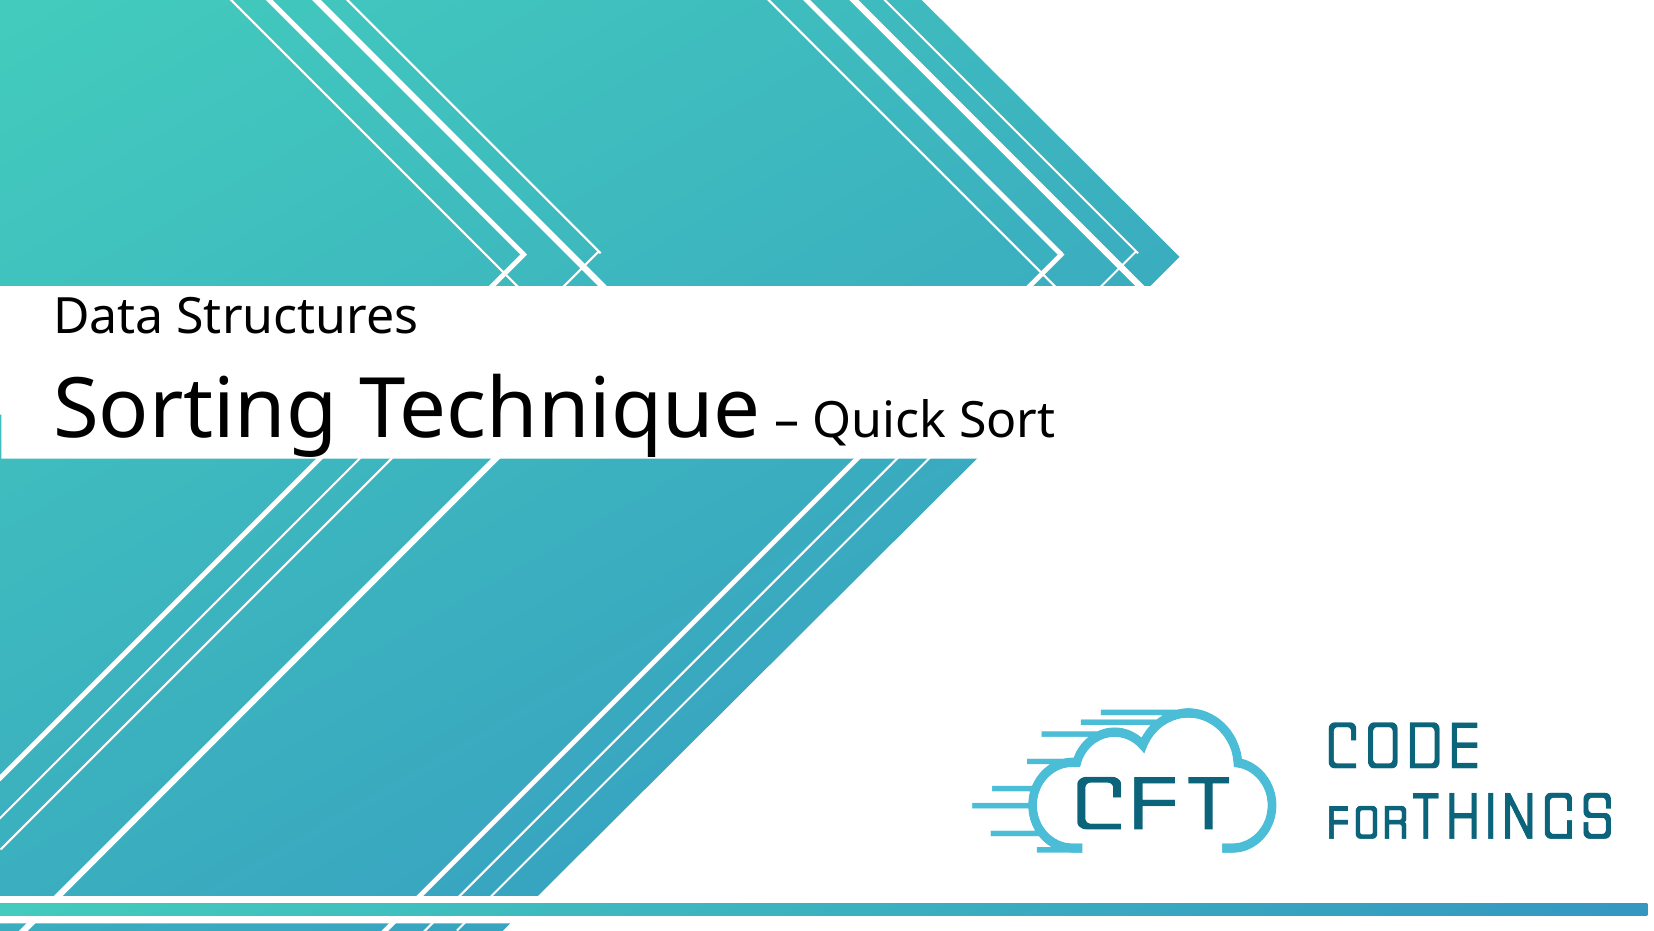

# Data Structures Sorting Technique – Quick Sort